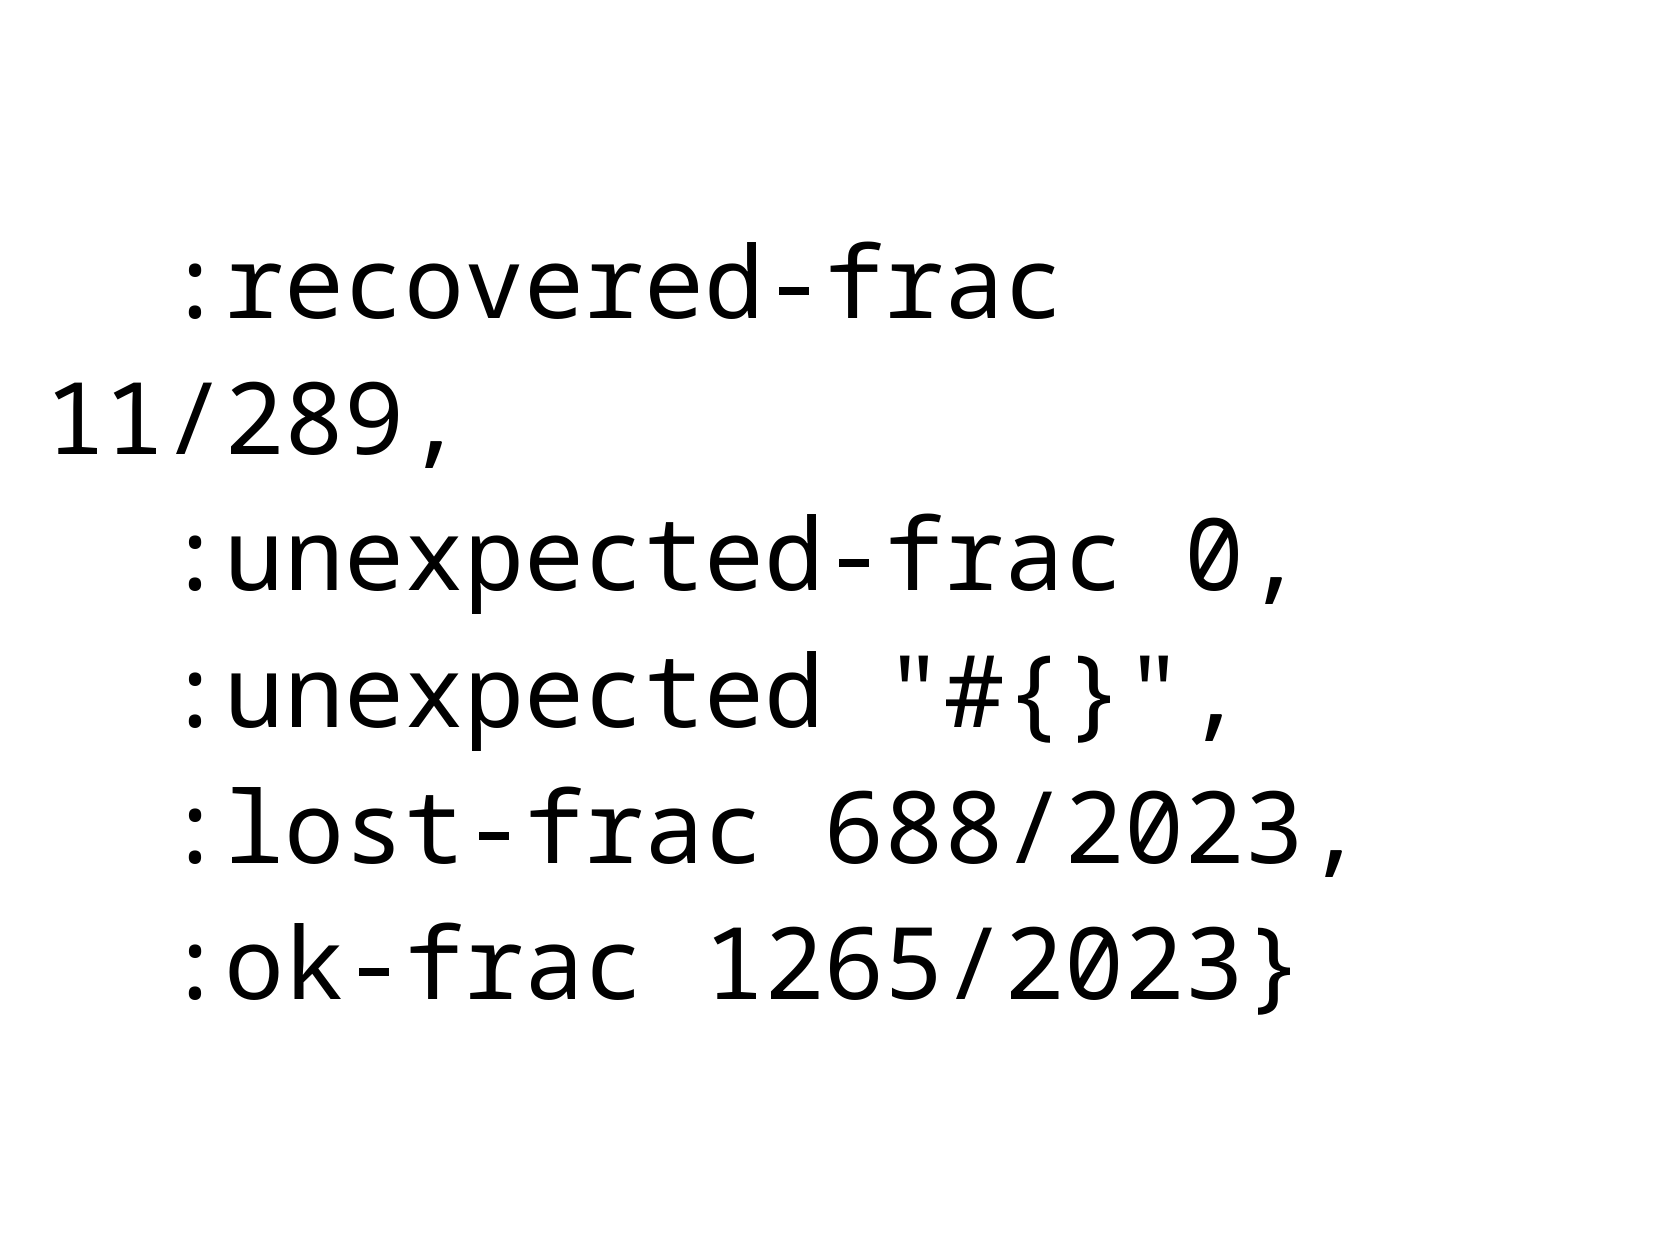

# :recovered-frac 11/289,
 :unexpected-frac 0,
 :unexpected "#{}",
 :lost-frac 688/2023,
 :ok-frac 1265/2023}